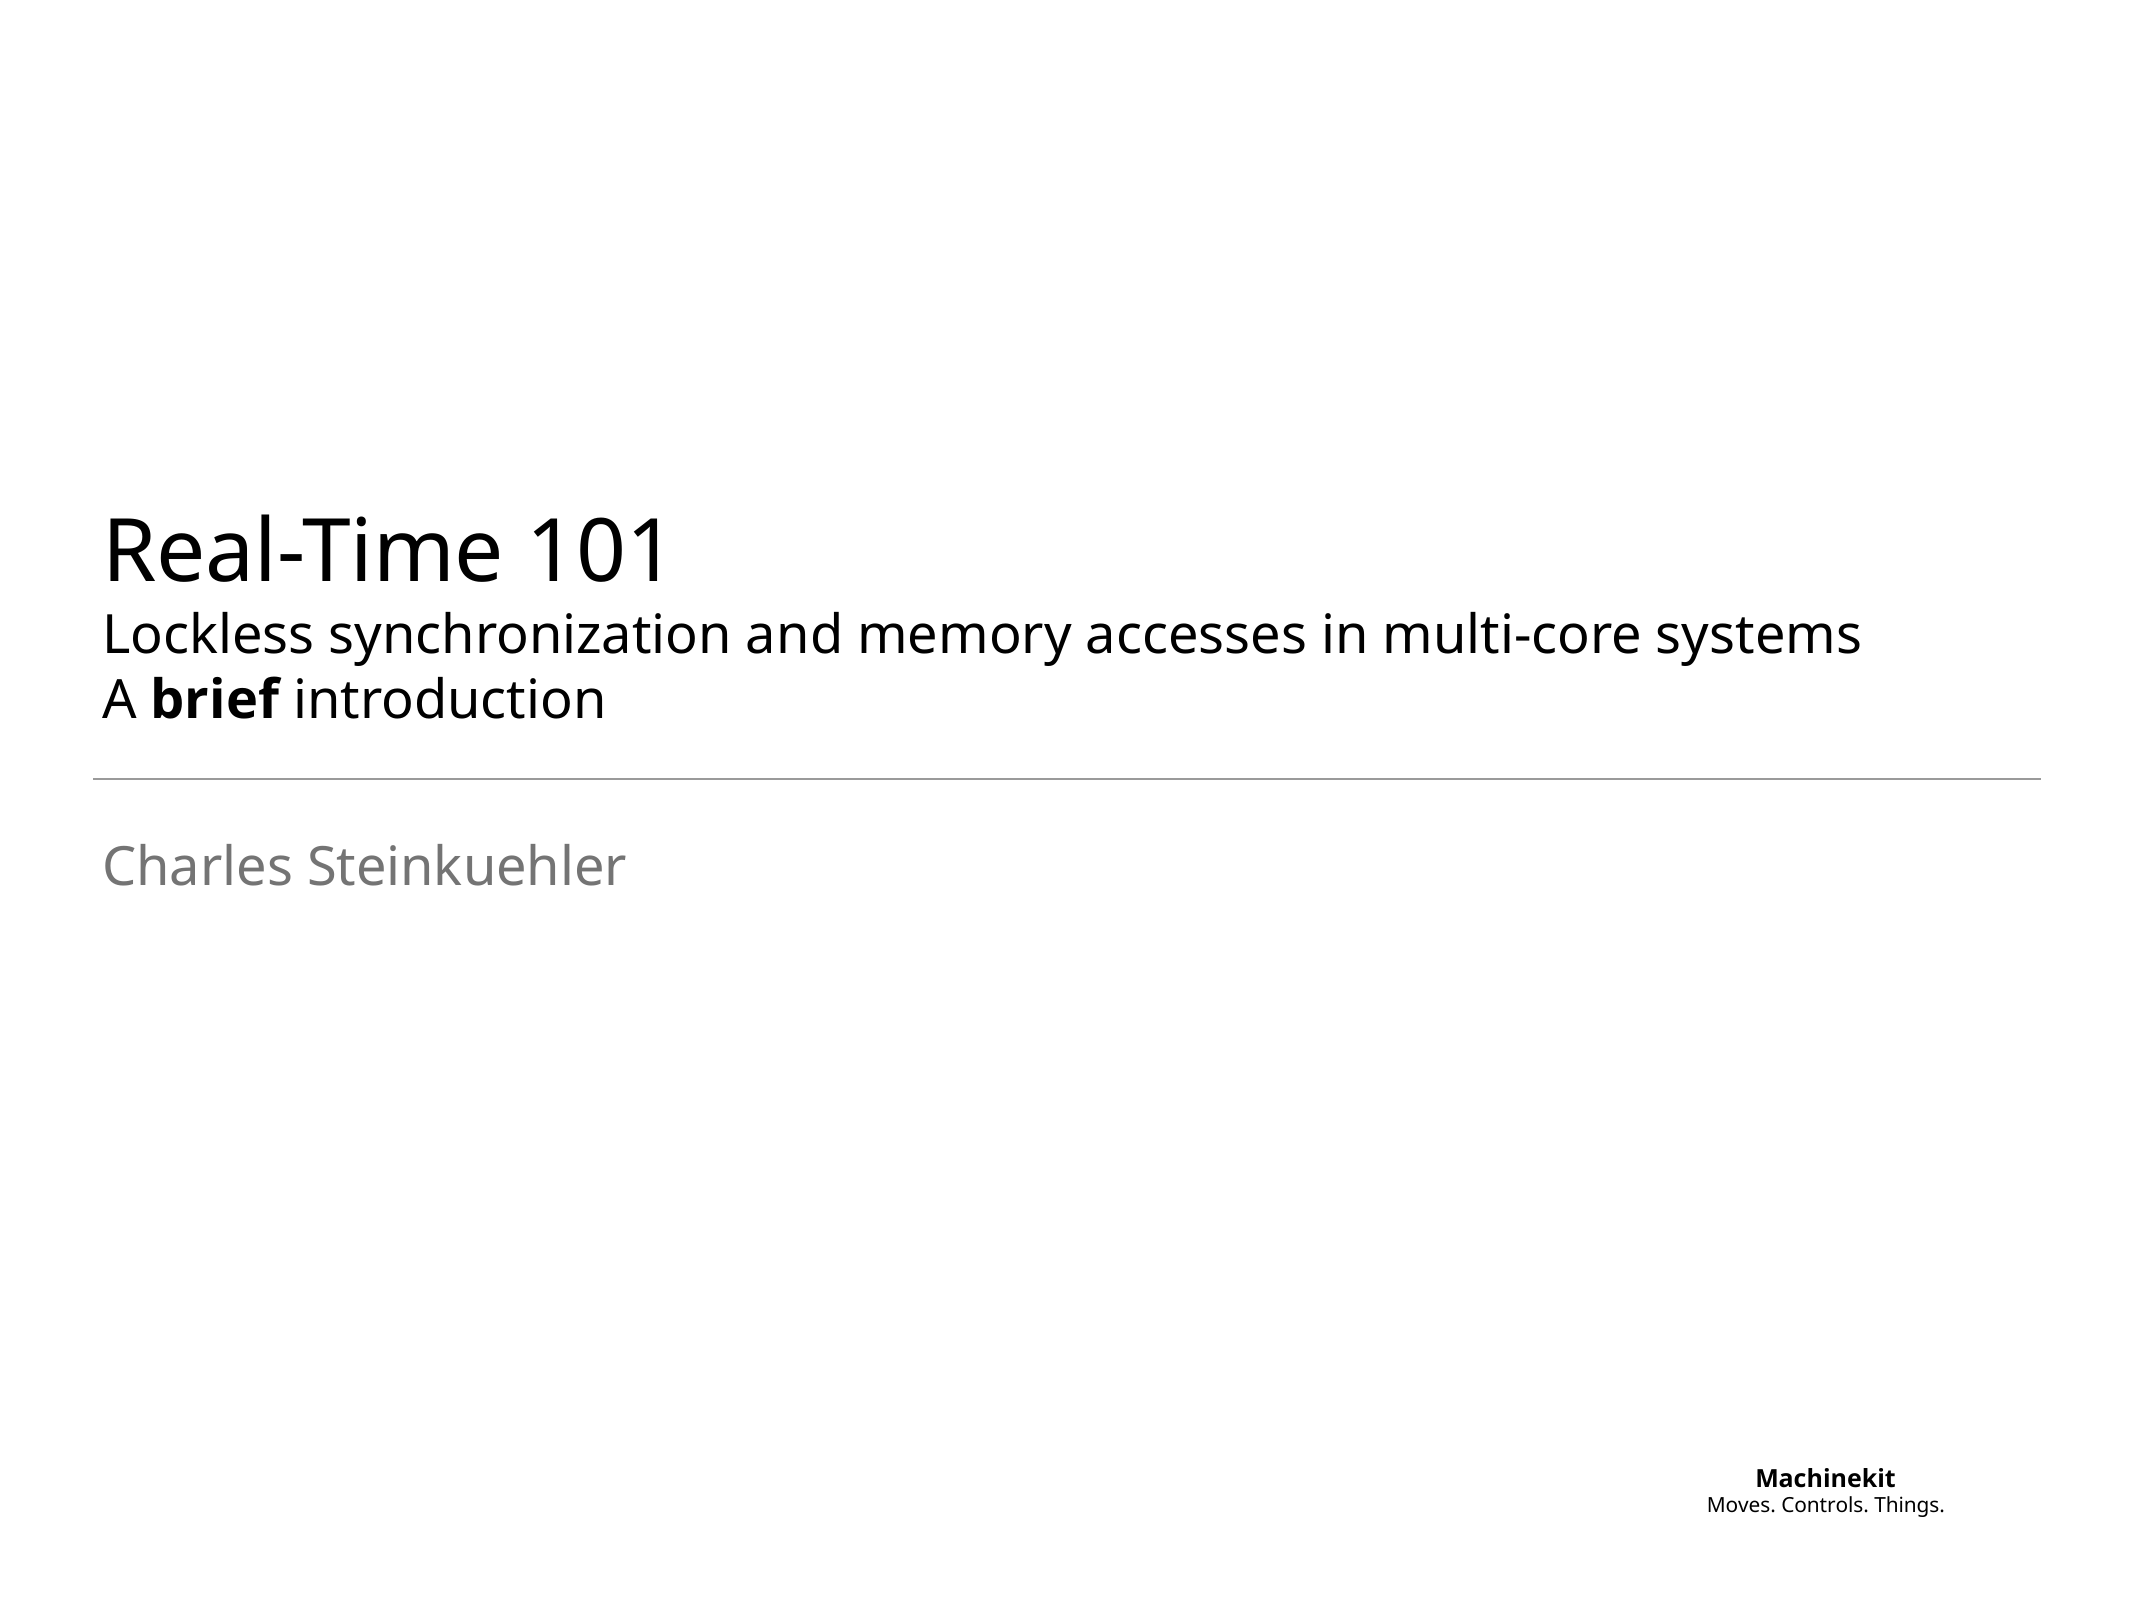

# Real-Time 101 Lockless synchronization and memory accesses in multi-core systems A brief introduction
Charles Steinkuehler